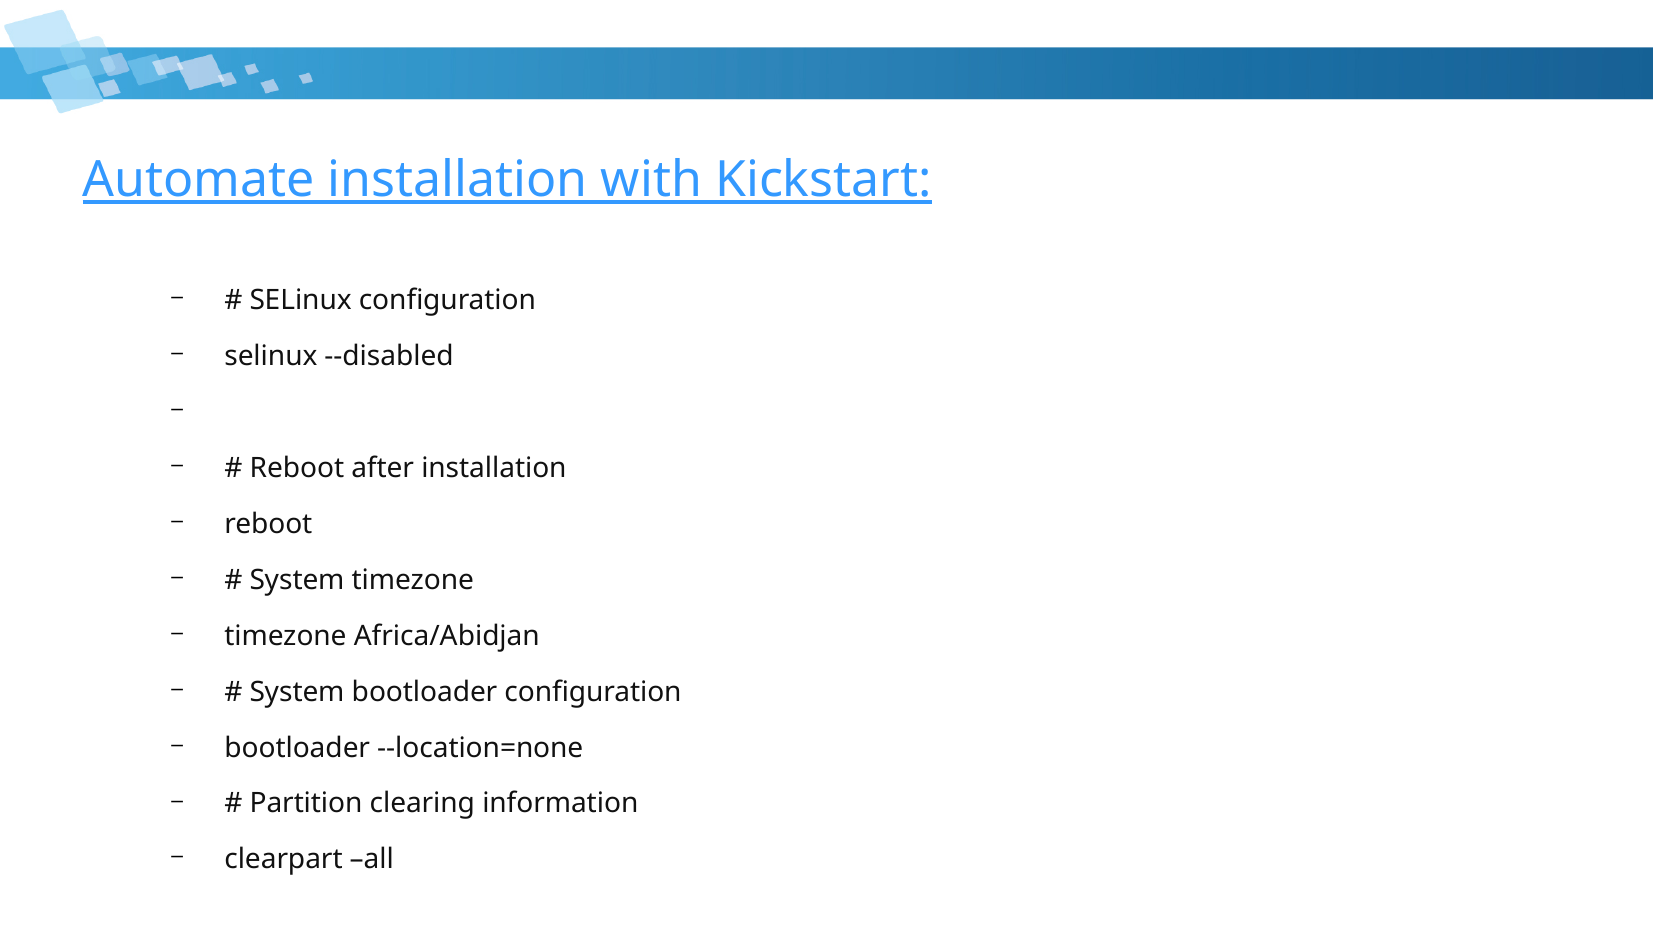

# Automate installation with Kickstart:
# SELinux configuration
selinux --disabled
# Reboot after installation
reboot
# System timezone
timezone Africa/Abidjan
# System bootloader configuration
bootloader --location=none
# Partition clearing information
clearpart –all